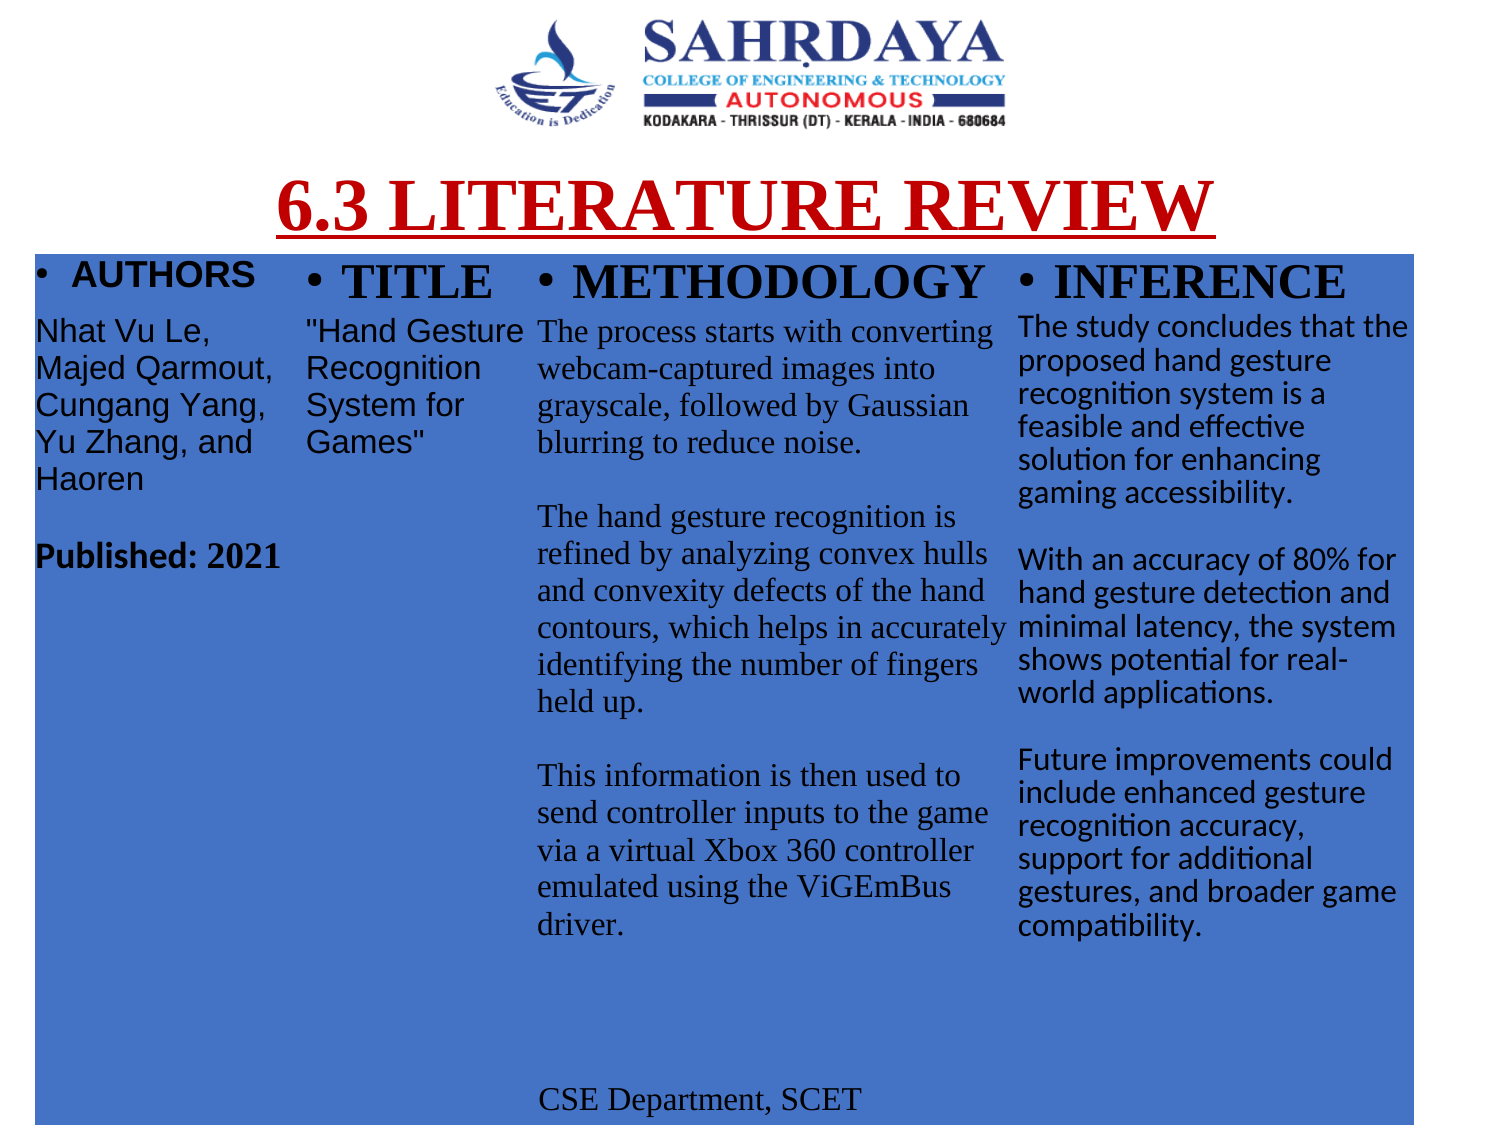

6.3 LITERATURE REVIEW​​
| AUTHORS | TITLE | METHODOLOGY | INFERENCE |
| --- | --- | --- | --- |
| Nhat Vu Le, Majed Qarmout, Cungang Yang, Yu Zhang, and Haoren Published: 2021 | "Hand Gesture Recognition System for Games" | The process starts with converting webcam-captured images into grayscale, followed by Gaussian blurring to reduce noise.  The hand gesture recognition is refined by analyzing convex hulls and convexity defects of the hand contours, which helps in accurately identifying the number of fingers held up. This information is then used to send controller inputs to the game via a virtual Xbox 360 controller emulated using the ViGEmBus driver. | The study concludes that the proposed hand gesture recognition system is a feasible and effective solution for enhancing gaming accessibility. With an accuracy of 80% for hand gesture detection and minimal latency, the system shows potential for real-world applications. Future improvements could include enhanced gesture recognition accuracy, support for additional gestures, and broader game compatibility. |
CSE Department, SCET​​